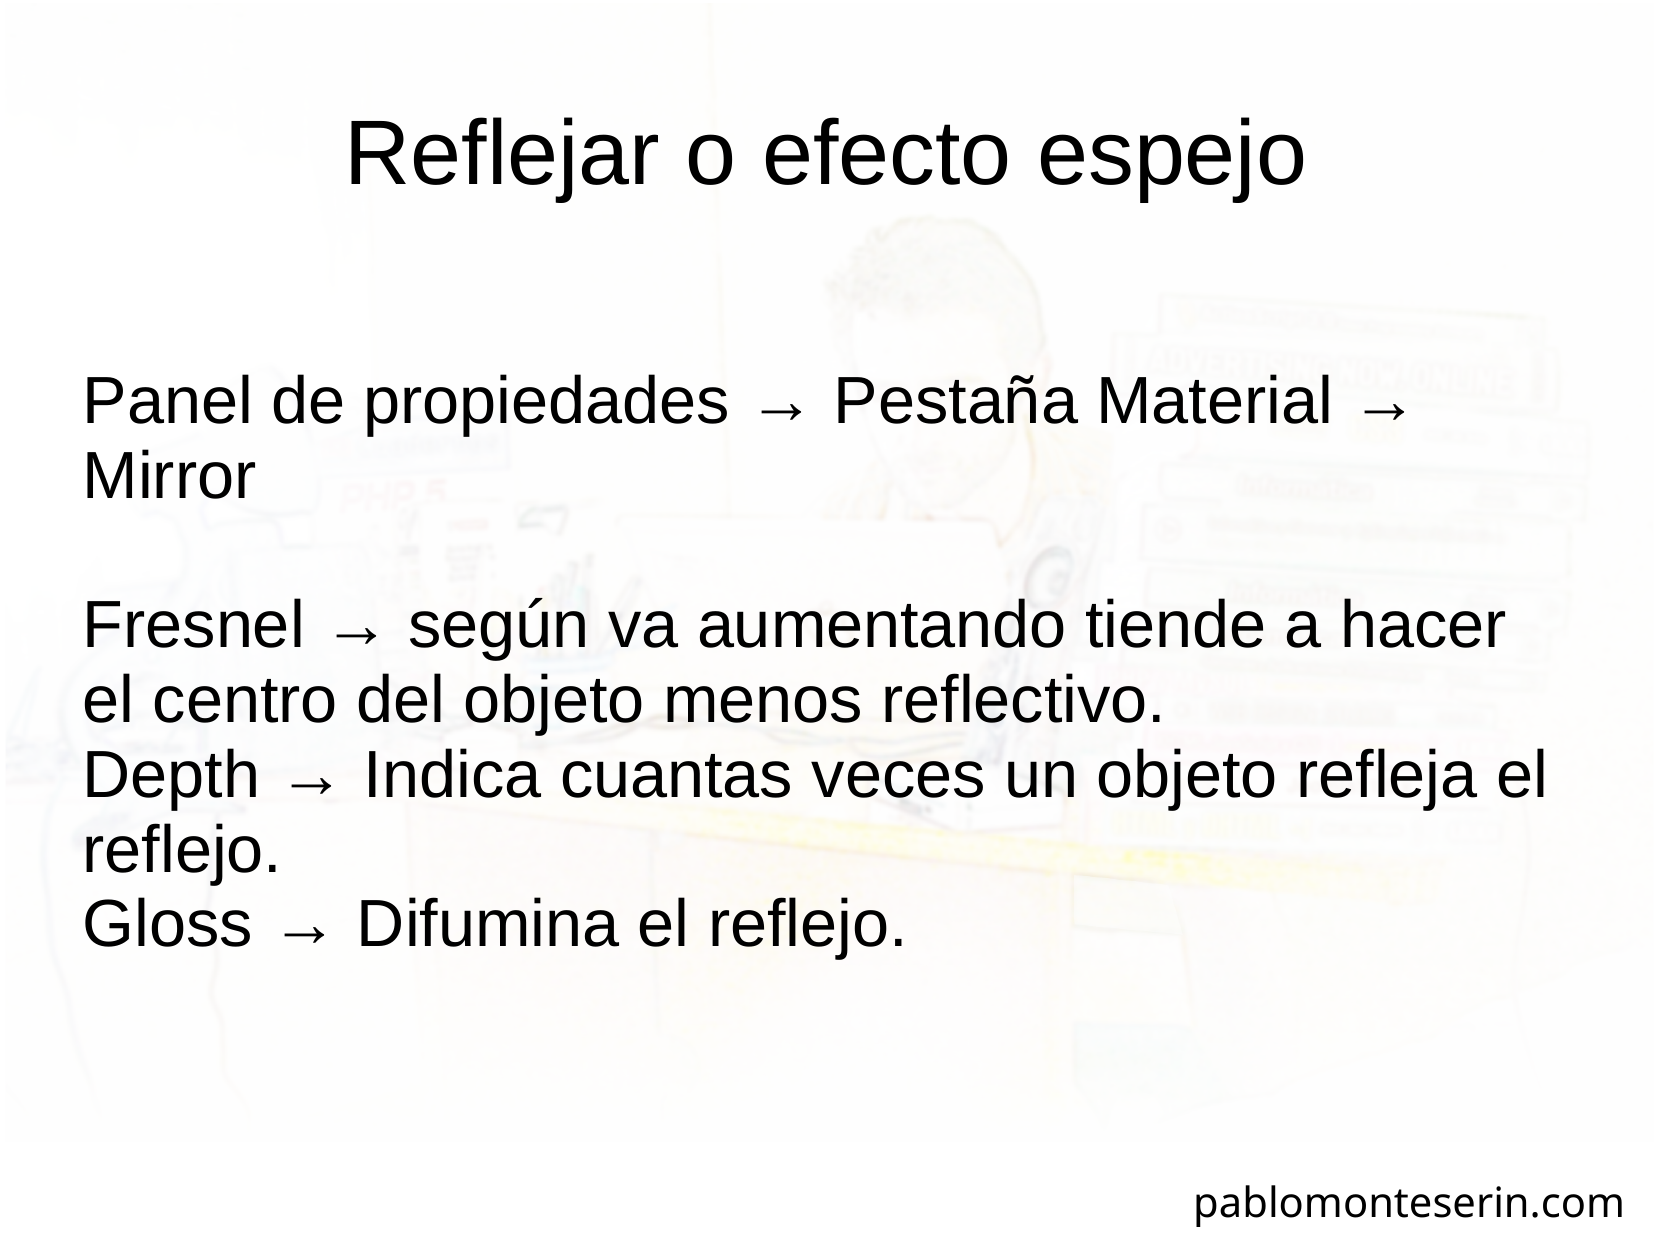

# Reflejar o efecto espejo
Panel de propiedades → Pestaña Material → Mirror
Fresnel → según va aumentando tiende a hacer el centro del objeto menos reflectivo.
Depth → Indica cuantas veces un objeto refleja el reflejo.
Gloss → Difumina el reflejo.